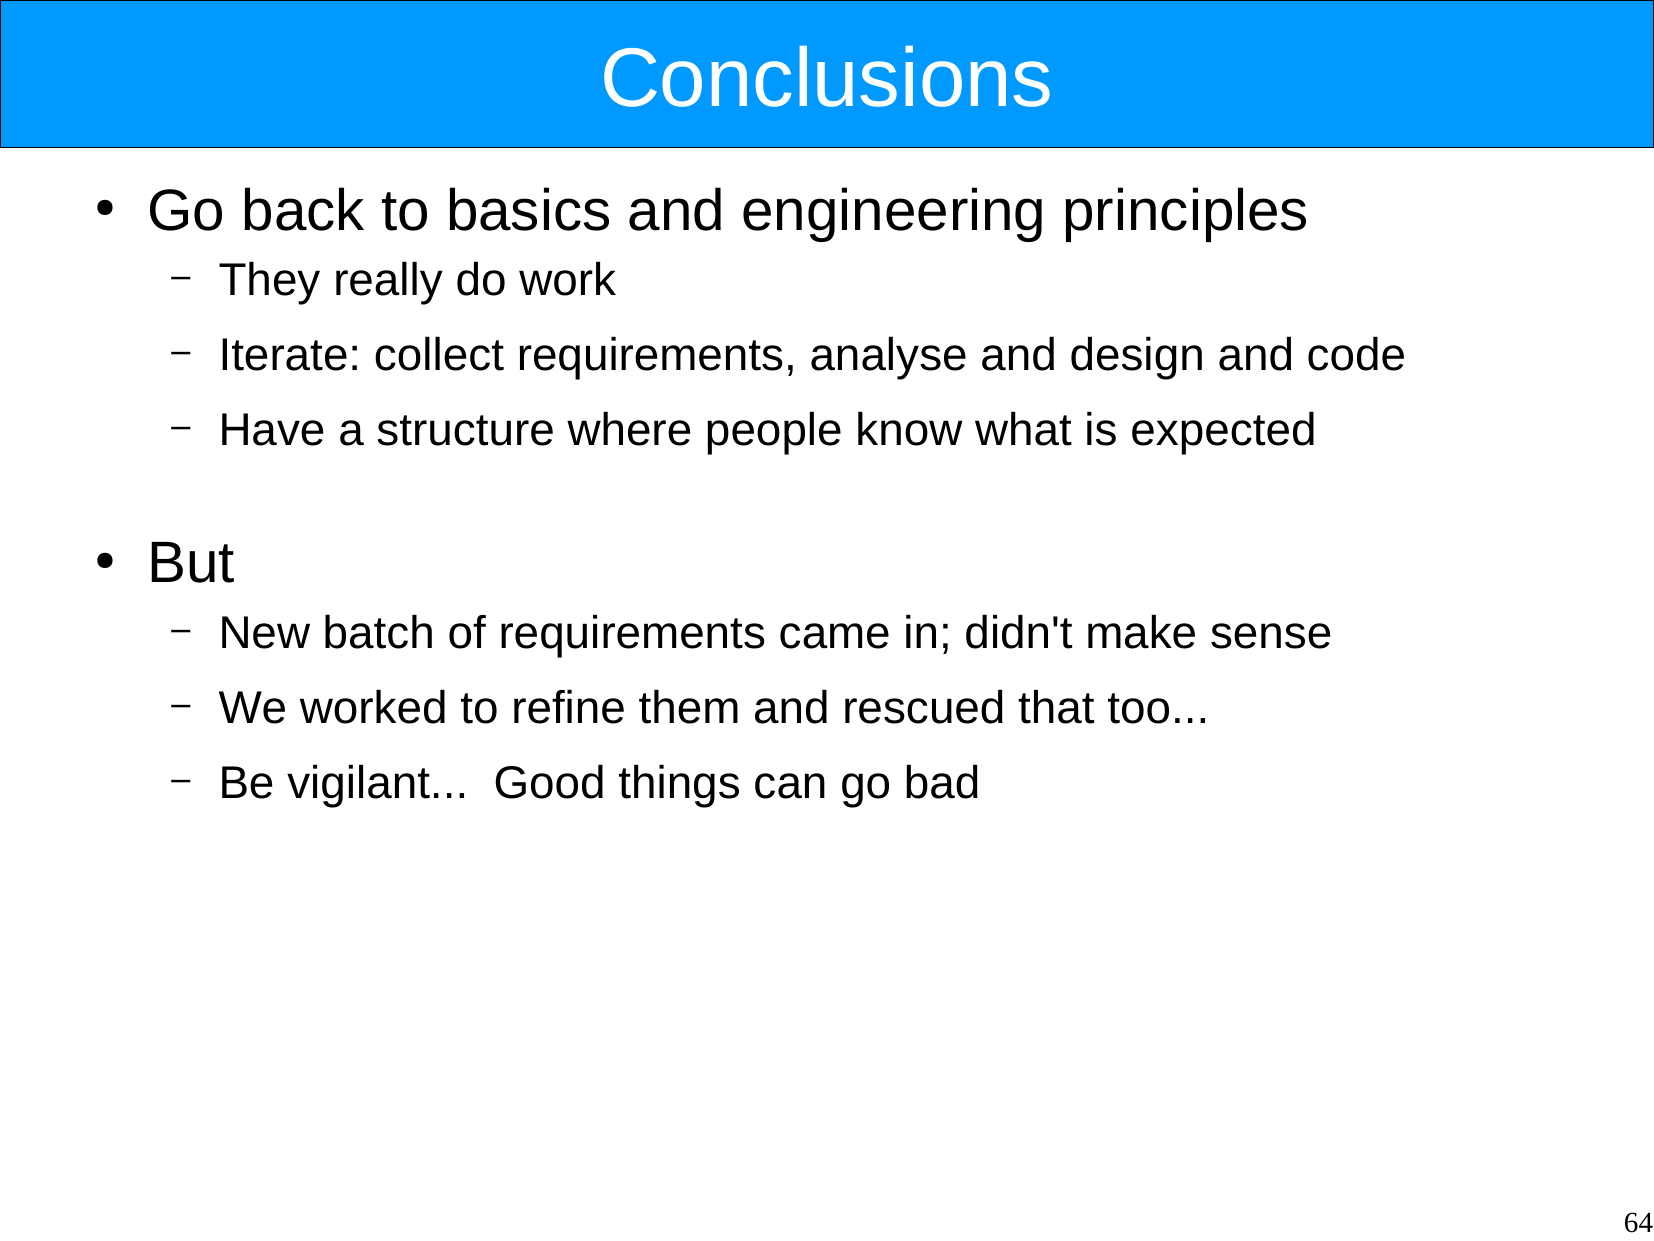

# Conclusions
Go back to basics and engineering principles
They really do work
Iterate: collect requirements, analyse and design and code
Have a structure where people know what is expected
But
New batch of requirements came in; didn't make sense
We worked to refine them and rescued that too...
Be vigilant... Good things can go bad
64